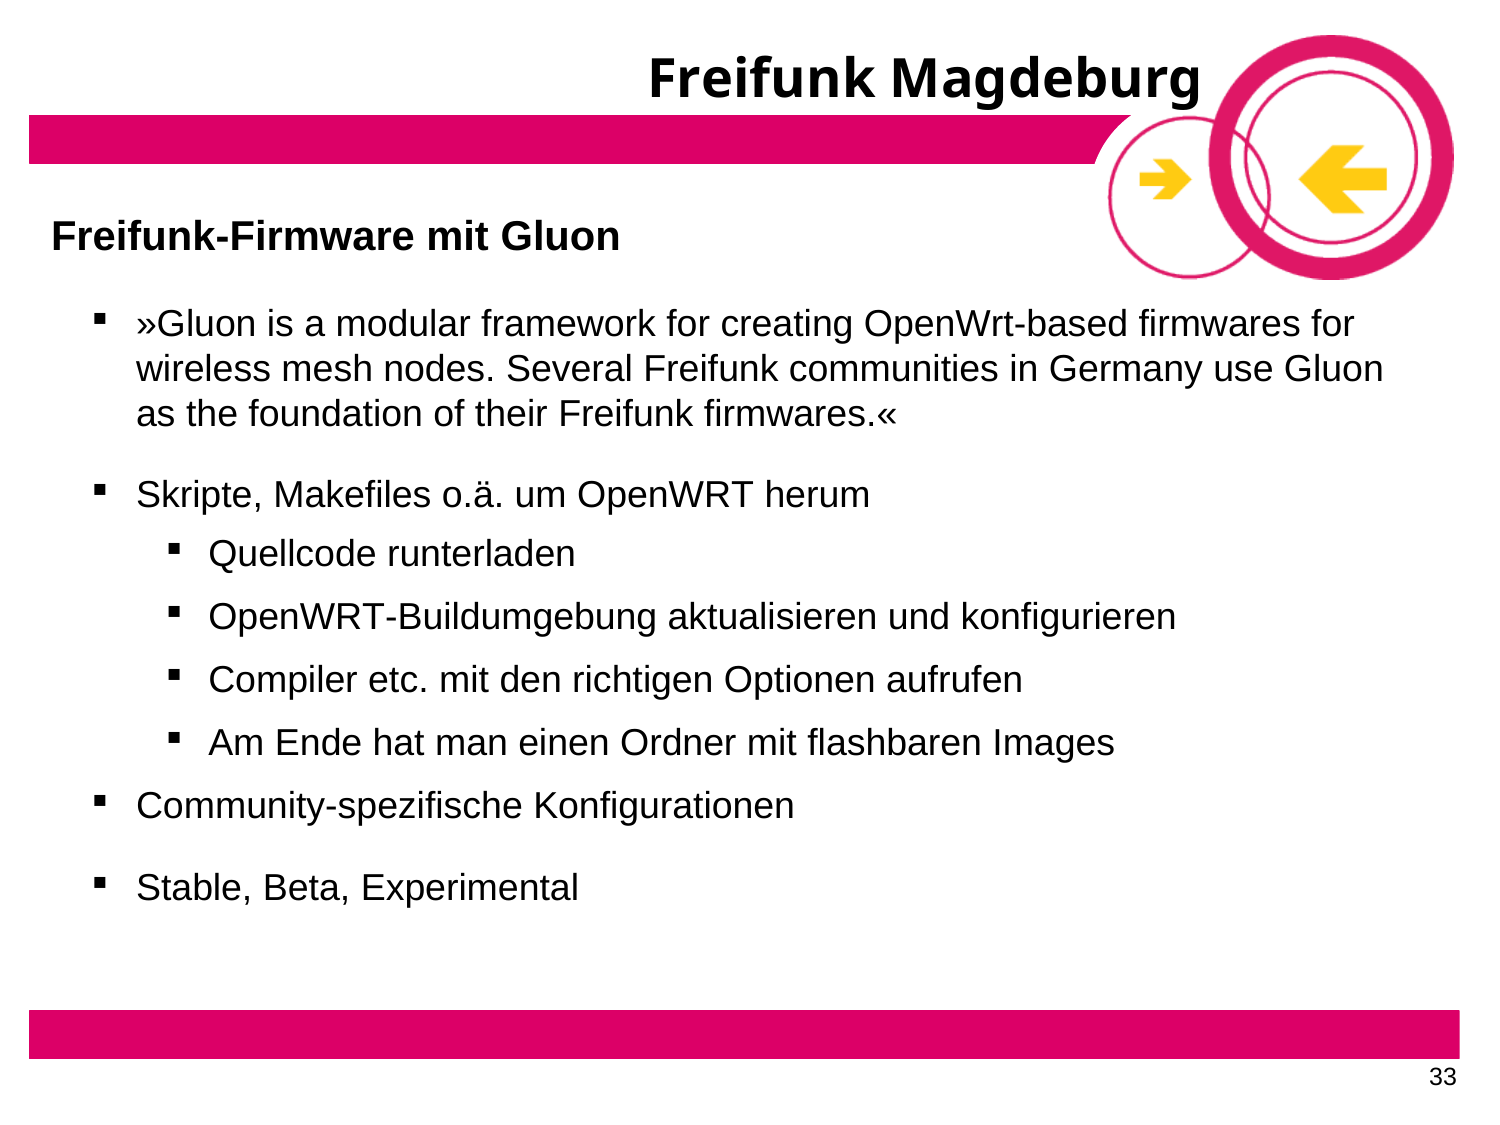

Freifunk-Firmware mit Gluon
»Gluon is a modular framework for creating OpenWrt-based firmwares for wireless mesh nodes. Several Freifunk communities in Germany use Gluon as the foundation of their Freifunk firmwares.«
Skripte, Makefiles o.ä. um OpenWRT herum
Quellcode runterladen
OpenWRT-Buildumgebung aktualisieren und konfigurieren
Compiler etc. mit den richtigen Optionen aufrufen
Am Ende hat man einen Ordner mit flashbaren Images
Community-spezifische Konfigurationen
Stable, Beta, Experimental
33